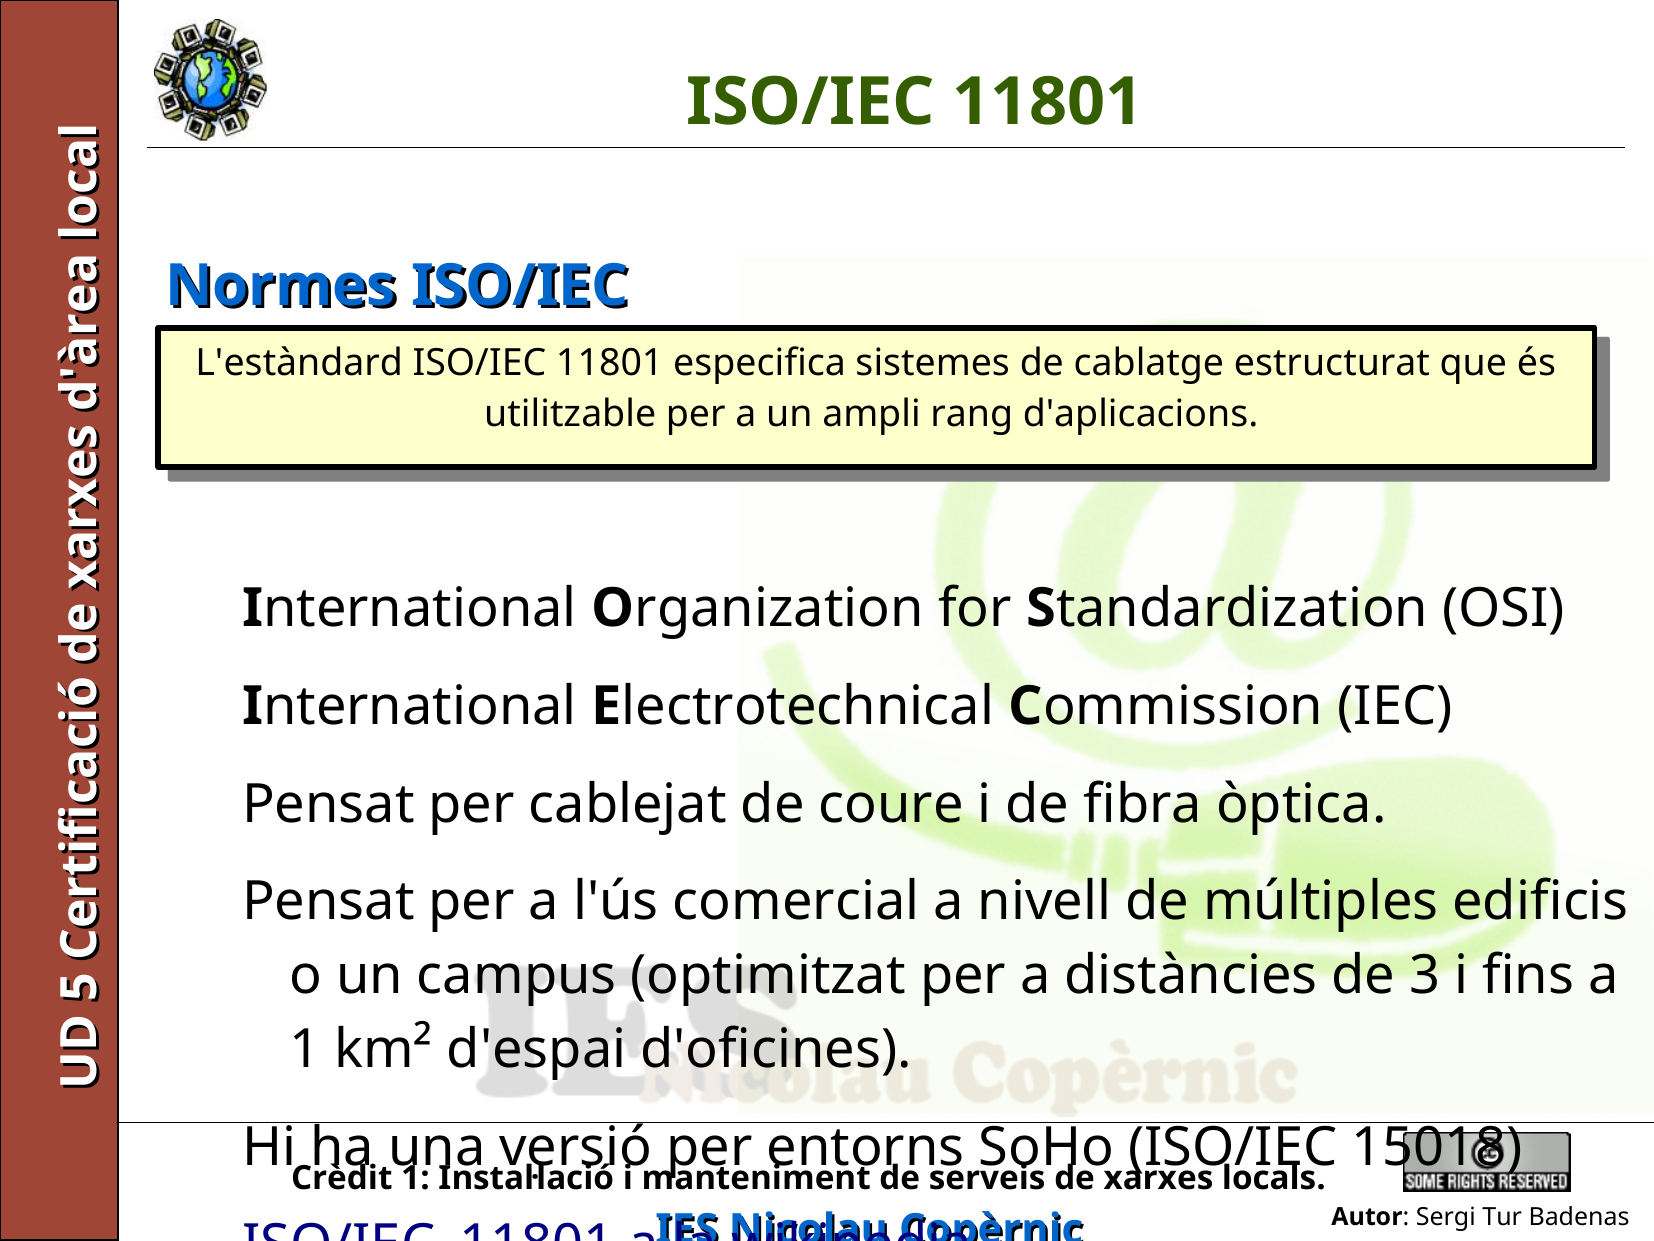

# ISO/IEC 11801
Normes ISO/IEC
International Organization for Standardization (OSI)
International Electrotechnical Commission (IEC)
Pensat per cablejat de coure i de fibra òptica.
Pensat per a l'ús comercial a nivell de múltiples edificis o un campus (optimitzat per a distàncies de 3 i fins a 1 km² d'espai d'oficines).
Hi ha una versió per entorns SoHo (ISO/IEC 15018)
ISO/IEC_11801 a la wikipedia
L'estàndard ISO/IEC 11801 especifica sistemes de cablatge estructurat que és utilitzable per a un ampli rang d'aplicacions.